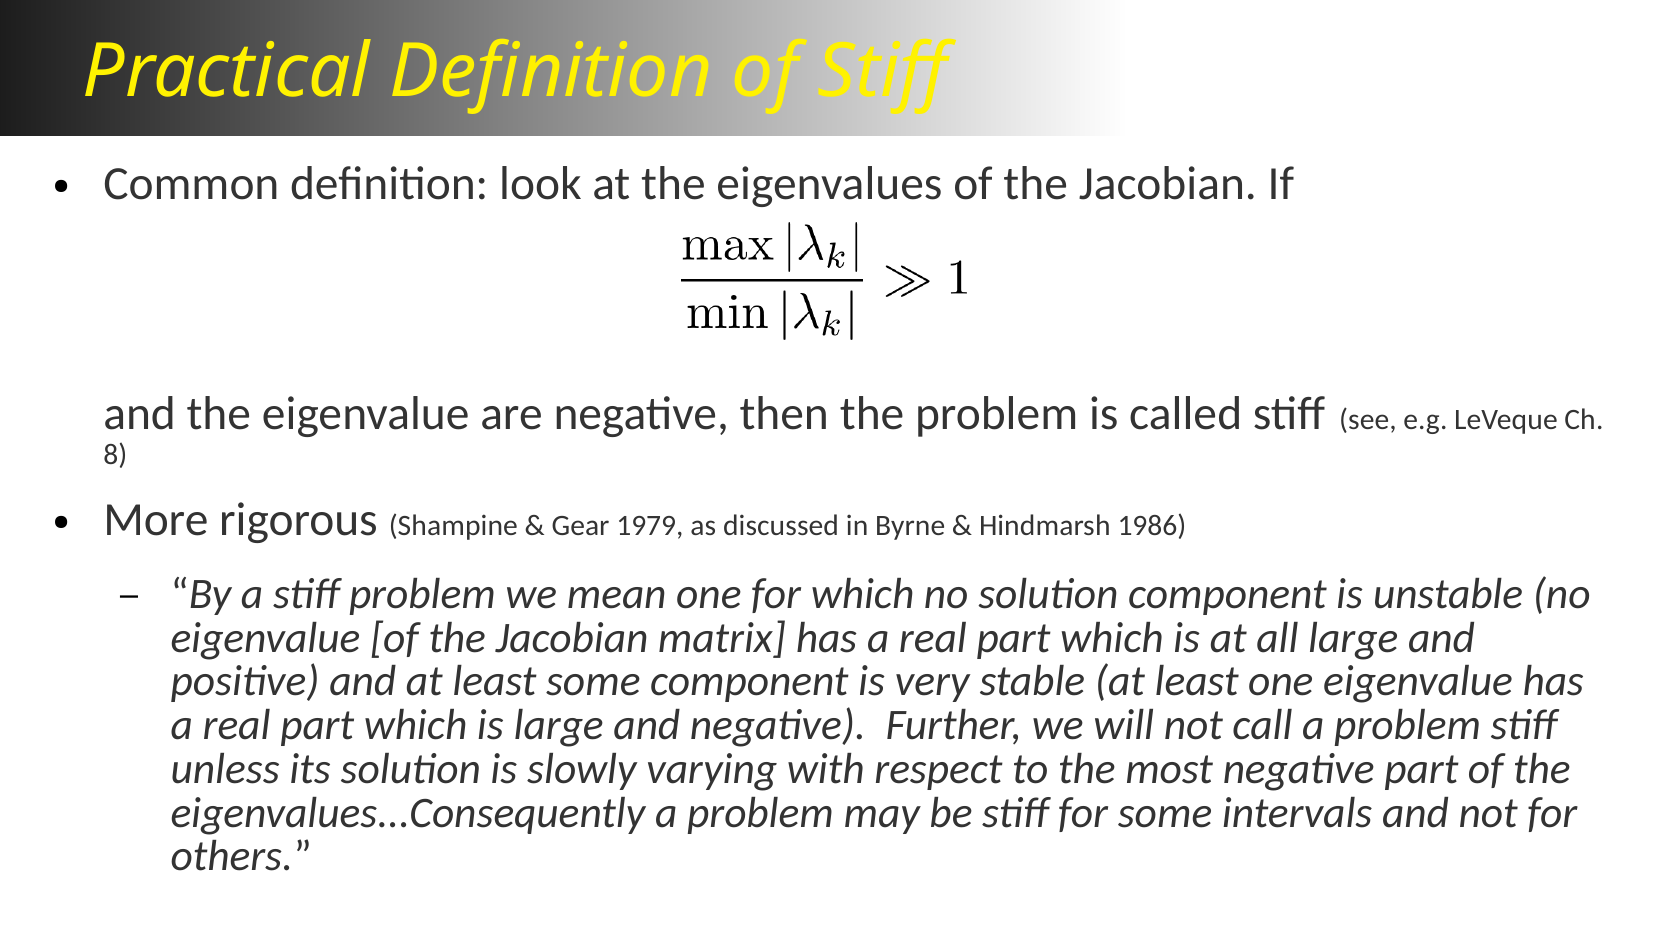

# Practical Definition of Stiff
Common definition: look at the eigenvalues of the Jacobian. If
and the eigenvalue are negative, then the problem is called stiff (see, e.g. LeVeque Ch. 8)
More rigorous (Shampine & Gear 1979, as discussed in Byrne & Hindmarsh 1986)
“By a stiff problem we mean one for which no solution component is unstable (no eigenvalue [of the Jacobian matrix] has a real part which is at all large and positive) and at least some component is very stable (at least one eigenvalue has a real part which is large and negative). Further, we will not call a problem stiff unless its solution is slowly varying with respect to the most negative part of the eigenvalues...Consequently a problem may be stiff for some intervals and not for others.”